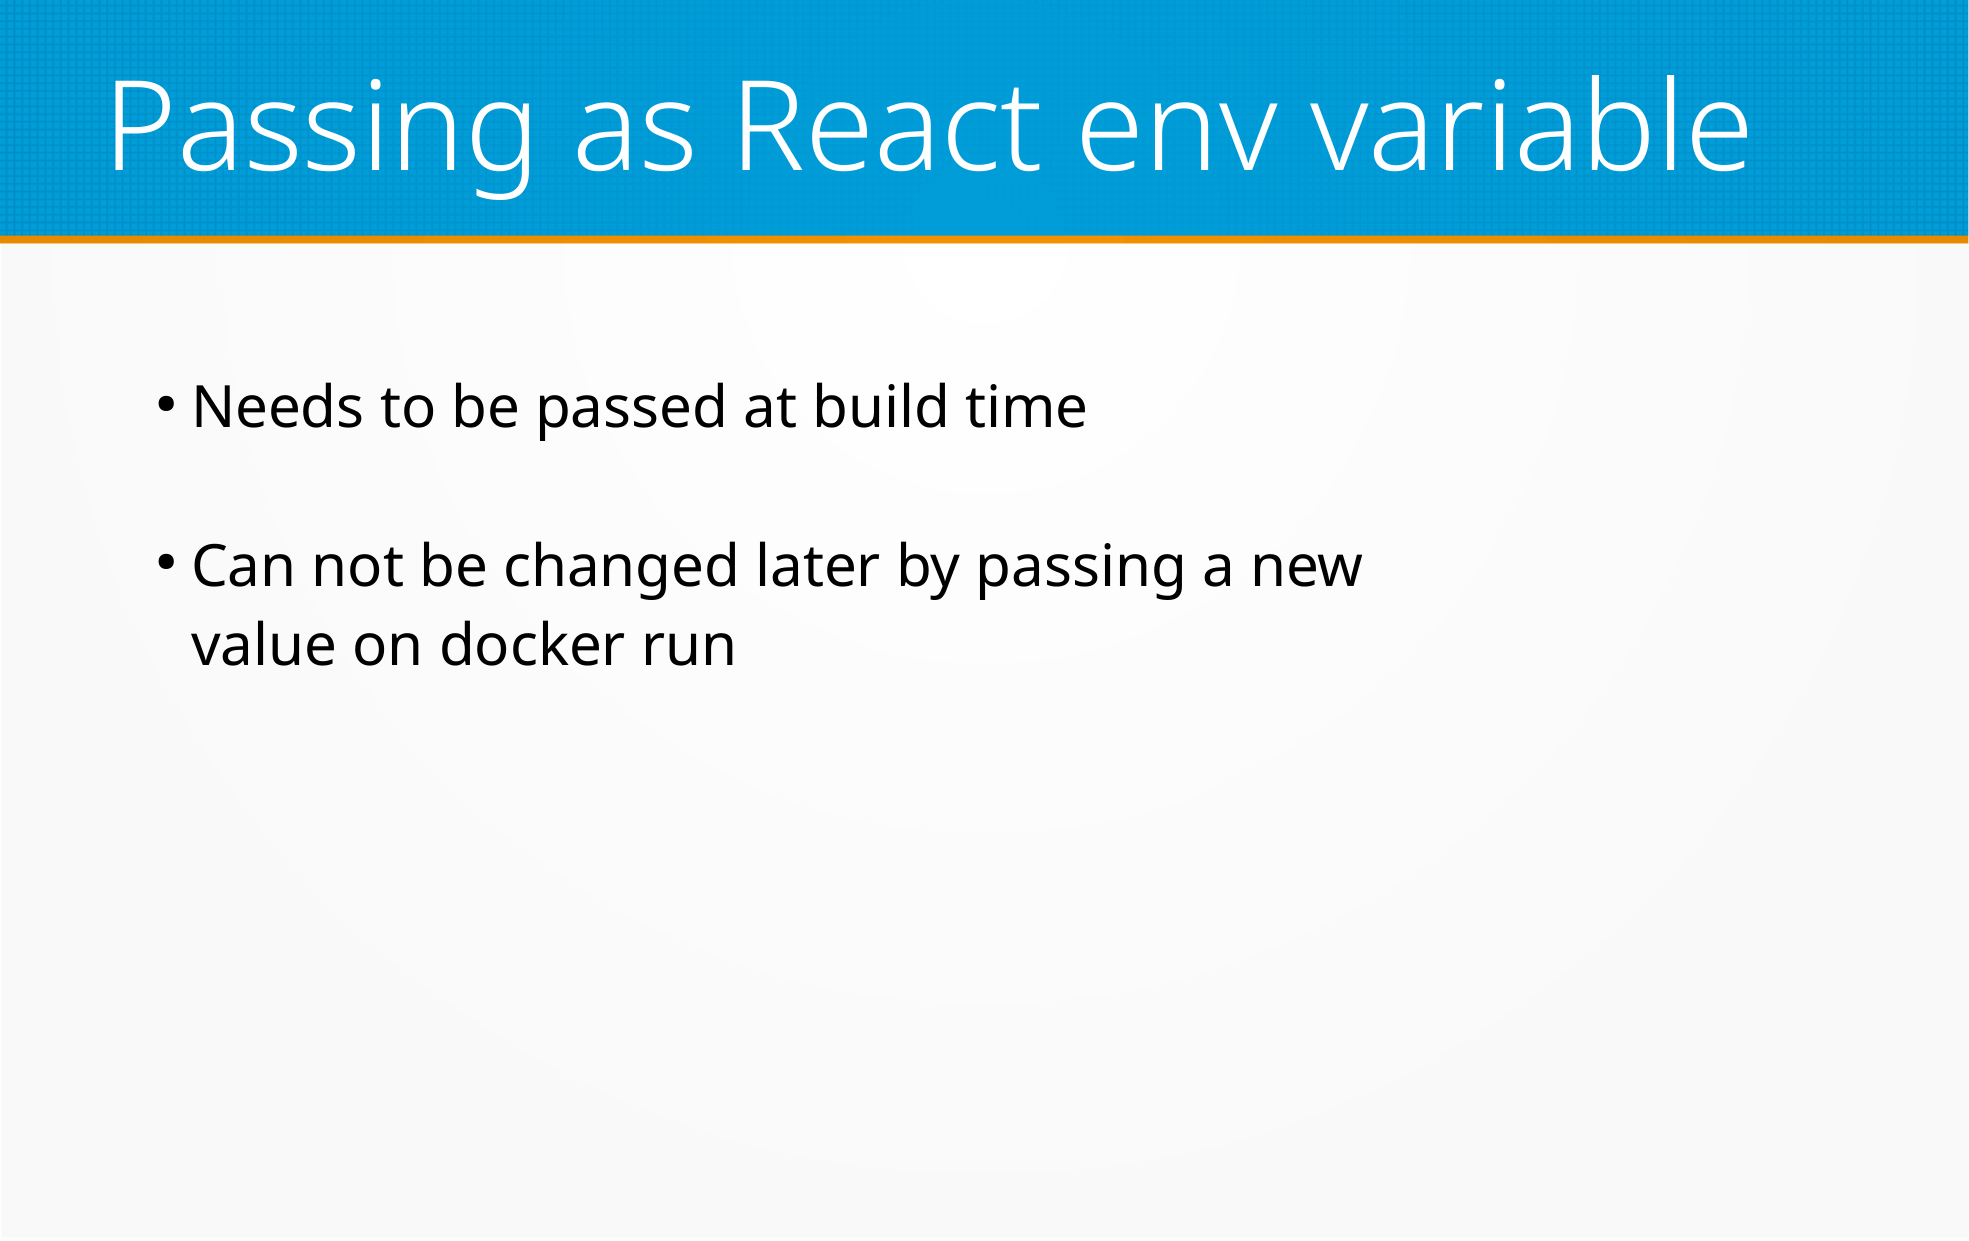

# Passing as React env variable
Needs to be passed at build time
Can not be changed later by passing a new value on docker run